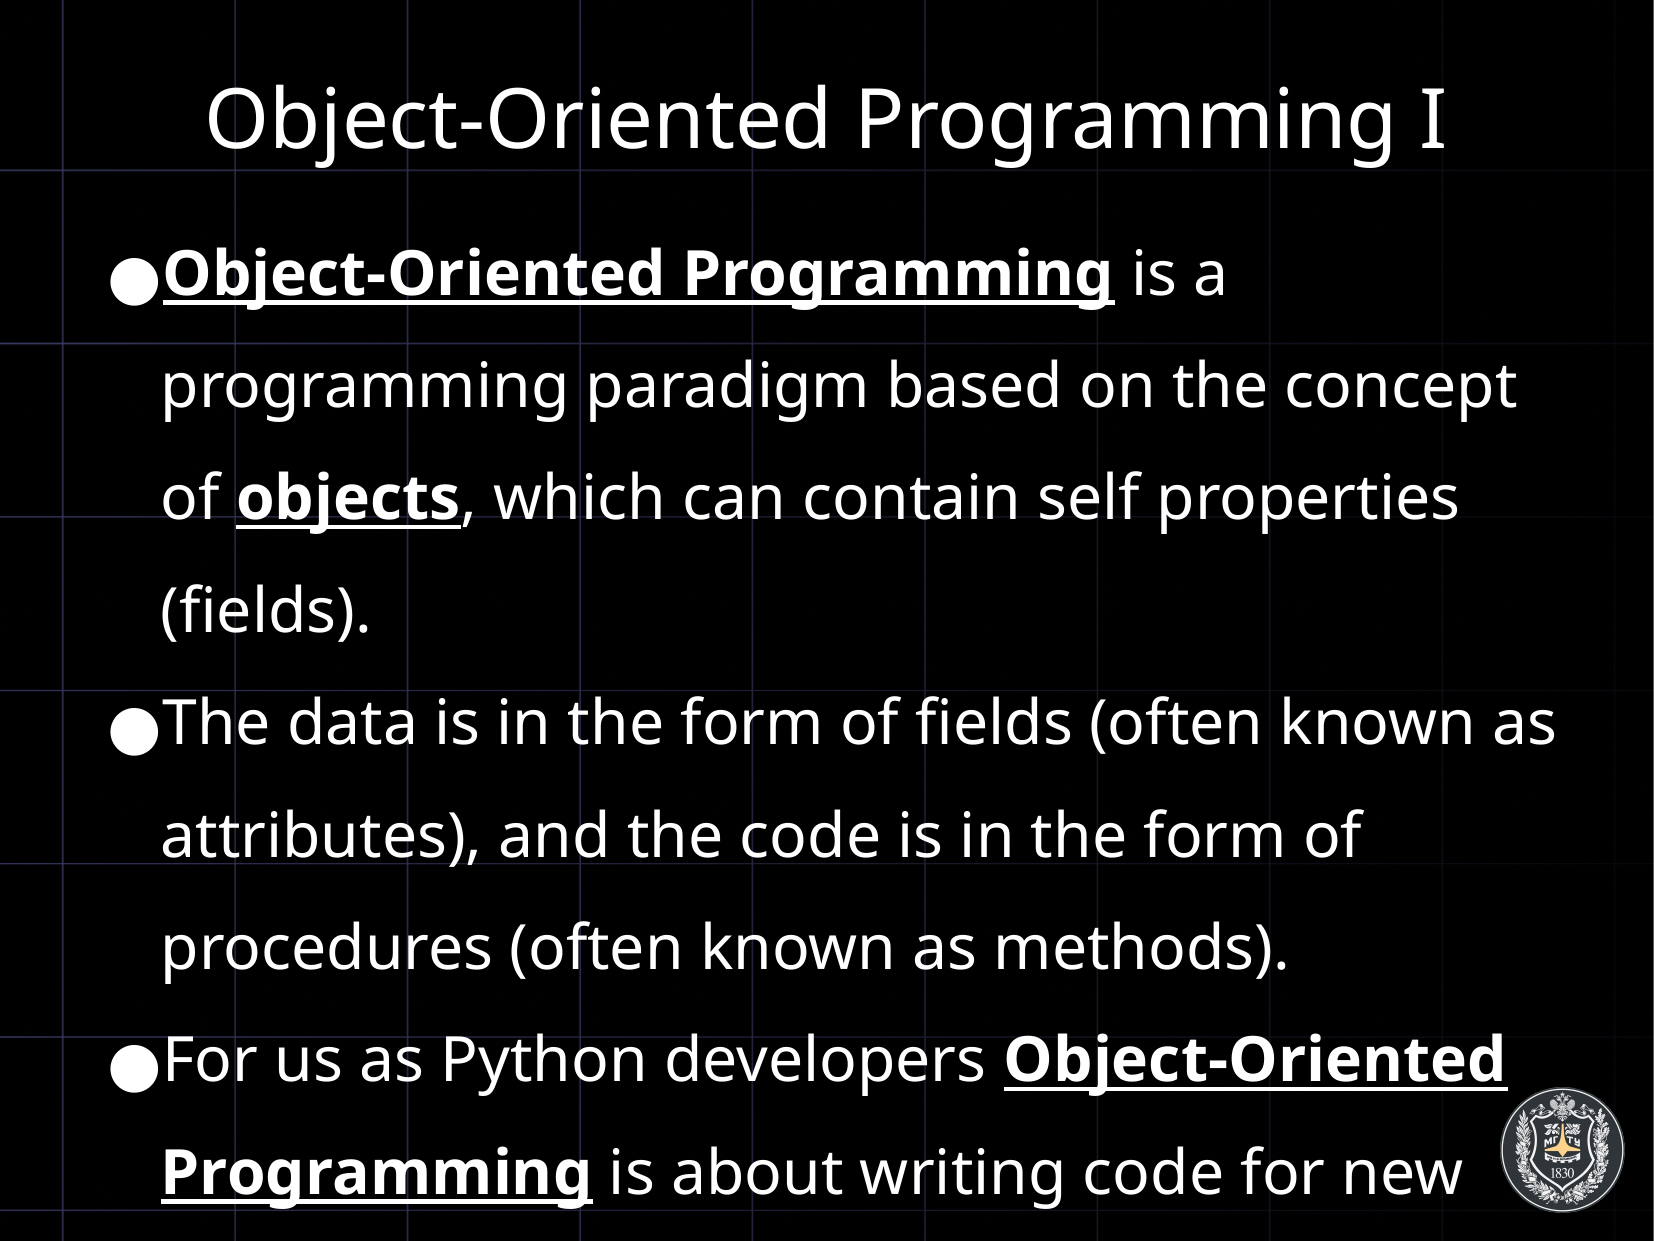

Object-Oriented Programming I
Object-Oriented Programming is a programming paradigm based on the concept of objects, which can contain self properties (fields).
The data is in the form of fields (often known as attributes), and the code is in the form of procedures (often known as methods).
For us as Python developers Object-Oriented Programming is about writing code for new objects (classes) and their usage.